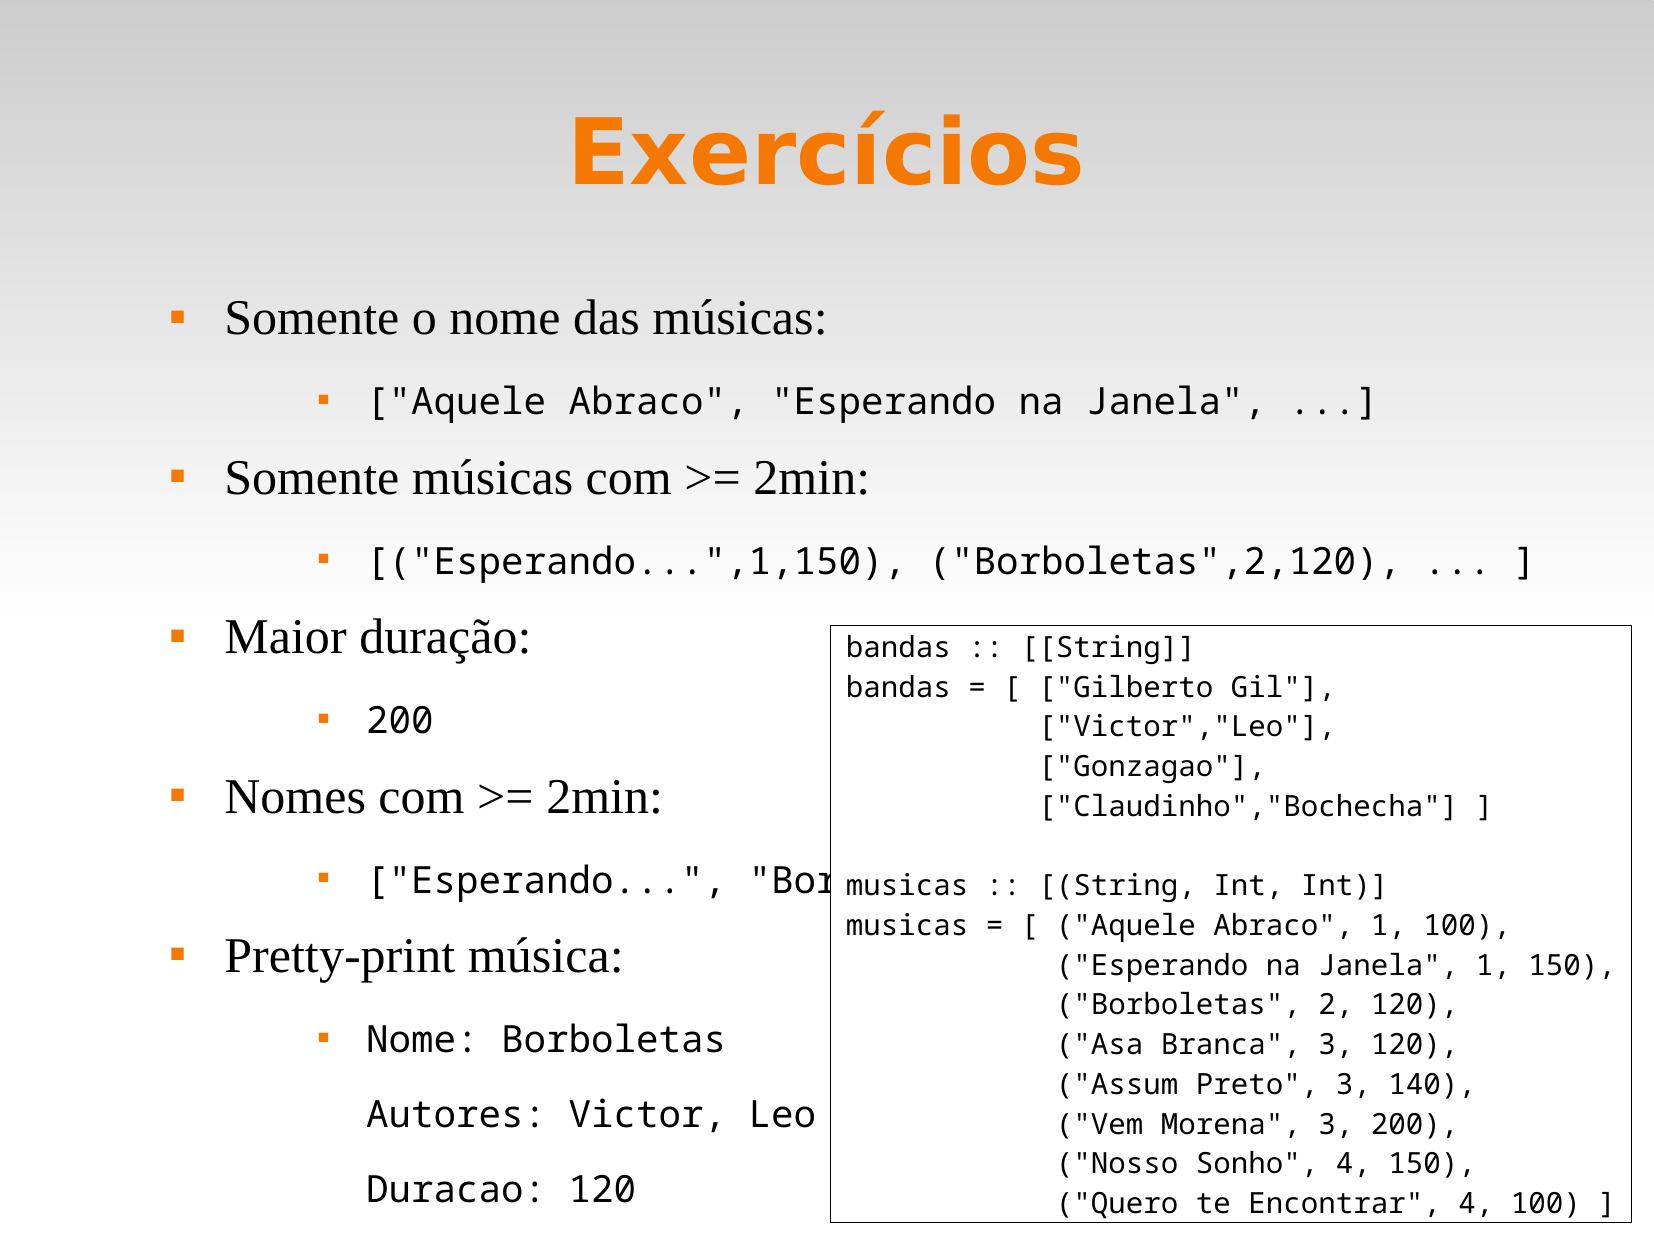

# Exercícios
Somente o nome das músicas:
["Aquele Abraco", "Esperando na Janela", ...]
Somente músicas com >= 2min:
[("Esperando...",1,150), ("Borboletas",2,120), ... ]
Maior duração:
200
Nomes com >= 2min:
["Esperando...", "Borboletas",, ... ]
Pretty-print música:
Nome: Borboletas
Autores: Victor, Leo
Duracao: 120
...
bandas :: [[String]]
bandas = [ ["Gilberto Gil"],
 ["Victor","Leo"],
 ["Gonzagao"],
 ["Claudinho","Bochecha"] ]
musicas :: [(String, Int, Int)]
musicas = [ ("Aquele Abraco", 1, 100),
 ("Esperando na Janela", 1, 150),
 ("Borboletas", 2, 120),
 ("Asa Branca", 3, 120),
 ("Assum Preto", 3, 140),
 ("Vem Morena", 3, 200),
 ("Nosso Sonho", 4, 150),
 ("Quero te Encontrar", 4, 100) ]